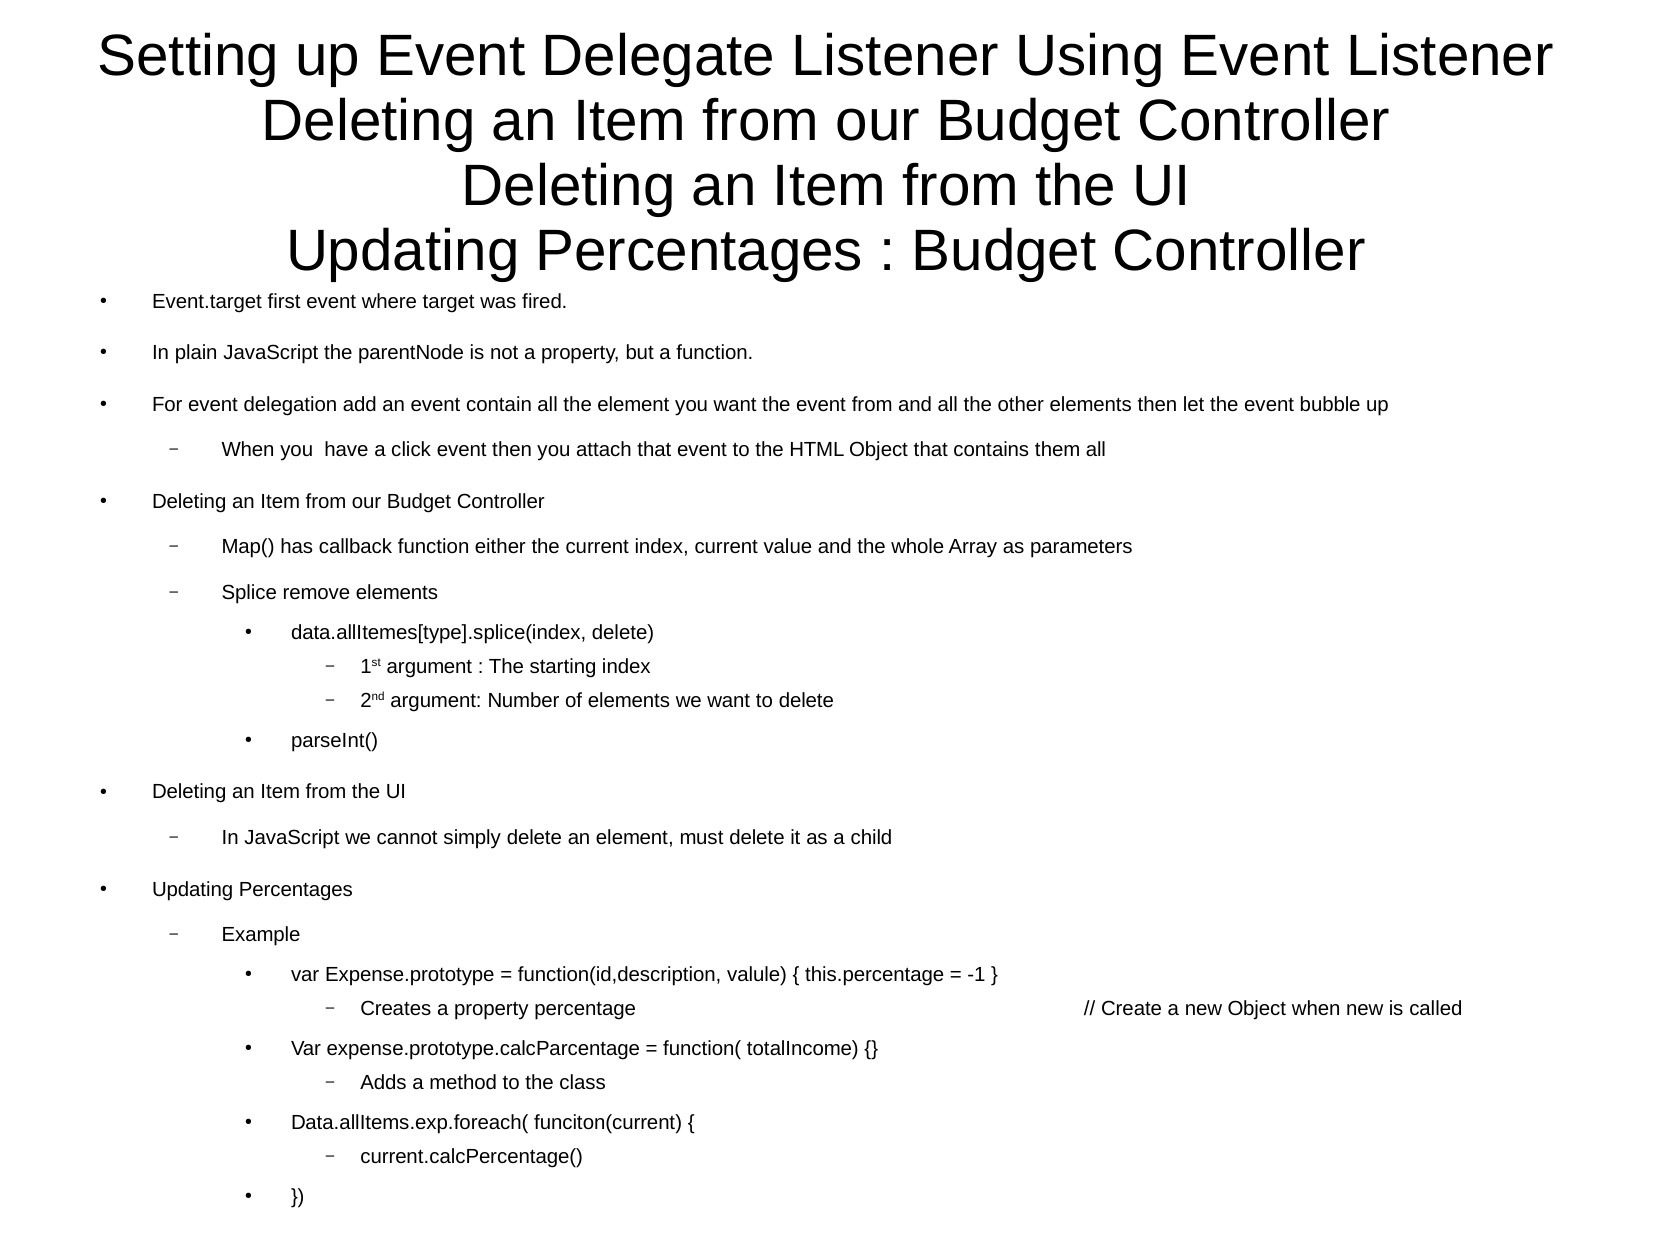

# Setting up Event Delegate Listener Using Event Listener Deleting an Item from our Budget Controller Deleting an Item from the UI Updating Percentages : Budget Controller
Event.target first event where target was fired.
In plain JavaScript the parentNode is not a property, but a function.
For event delegation add an event contain all the element you want the event from and all the other elements then let the event bubble up
When you have a click event then you attach that event to the HTML Object that contains them all
Deleting an Item from our Budget Controller
Map() has callback function either the current index, current value and the whole Array as parameters
Splice remove elements
data.allItemes[type].splice(index, delete)
1st argument : The starting index
2nd argument: Number of elements we want to delete
parseInt()
Deleting an Item from the UI
In JavaScript we cannot simply delete an element, must delete it as a child
Updating Percentages
Example
var Expense.prototype = function(id,description, valule) { this.percentage = -1 }
Creates a property percentage							// Create a new Object when new is called
Var expense.prototype.calcParcentage = function( totalIncome) {}
Adds a method to the class
Data.allItems.exp.foreach( funciton(current) {
current.calcPercentage()
})